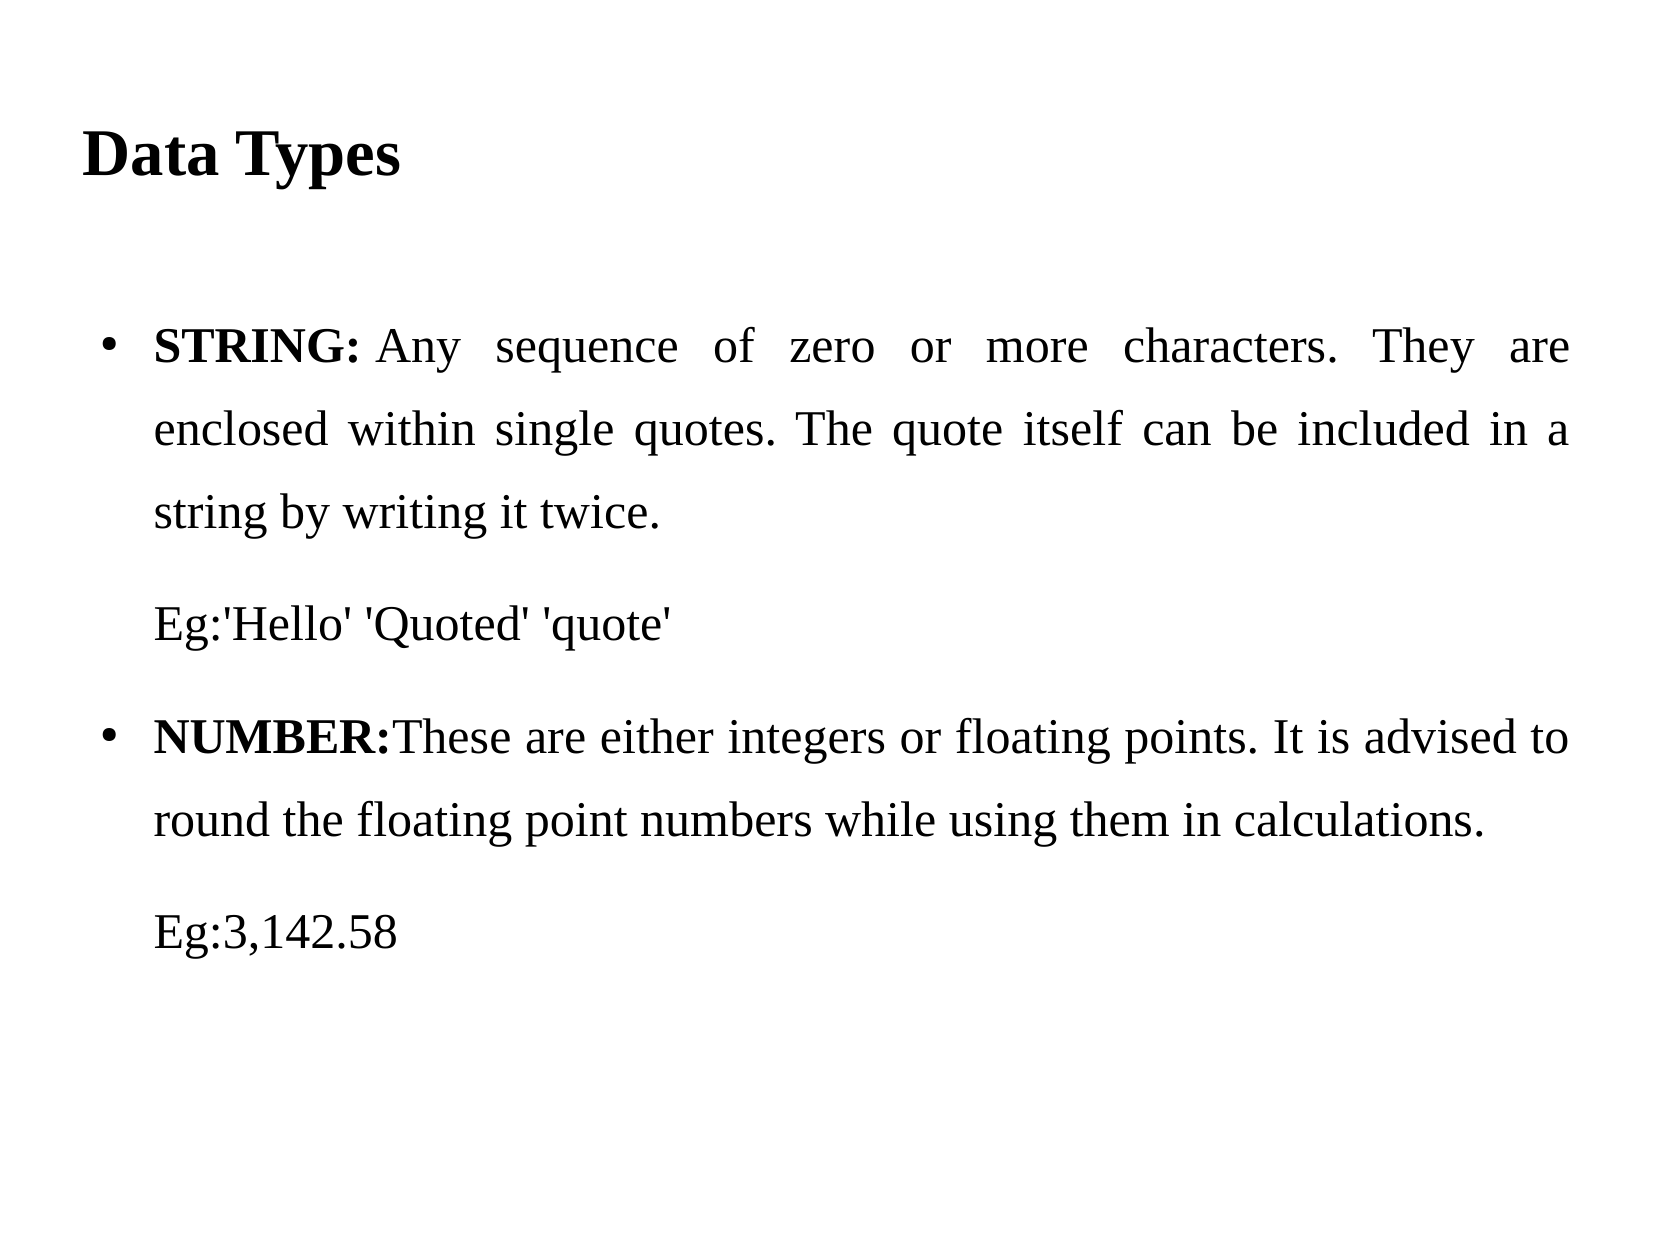

# Data Types
STRING:	Any sequence of zero or more characters. They are enclosed within single quotes. The quote itself can be included in a string by writing it twice.
Eg:'Hello' 'Quoted' 'quote'
NUMBER:These are either integers or floating points. It is advised to round the floating point numbers while using them in calculations.
Eg:3,142.58